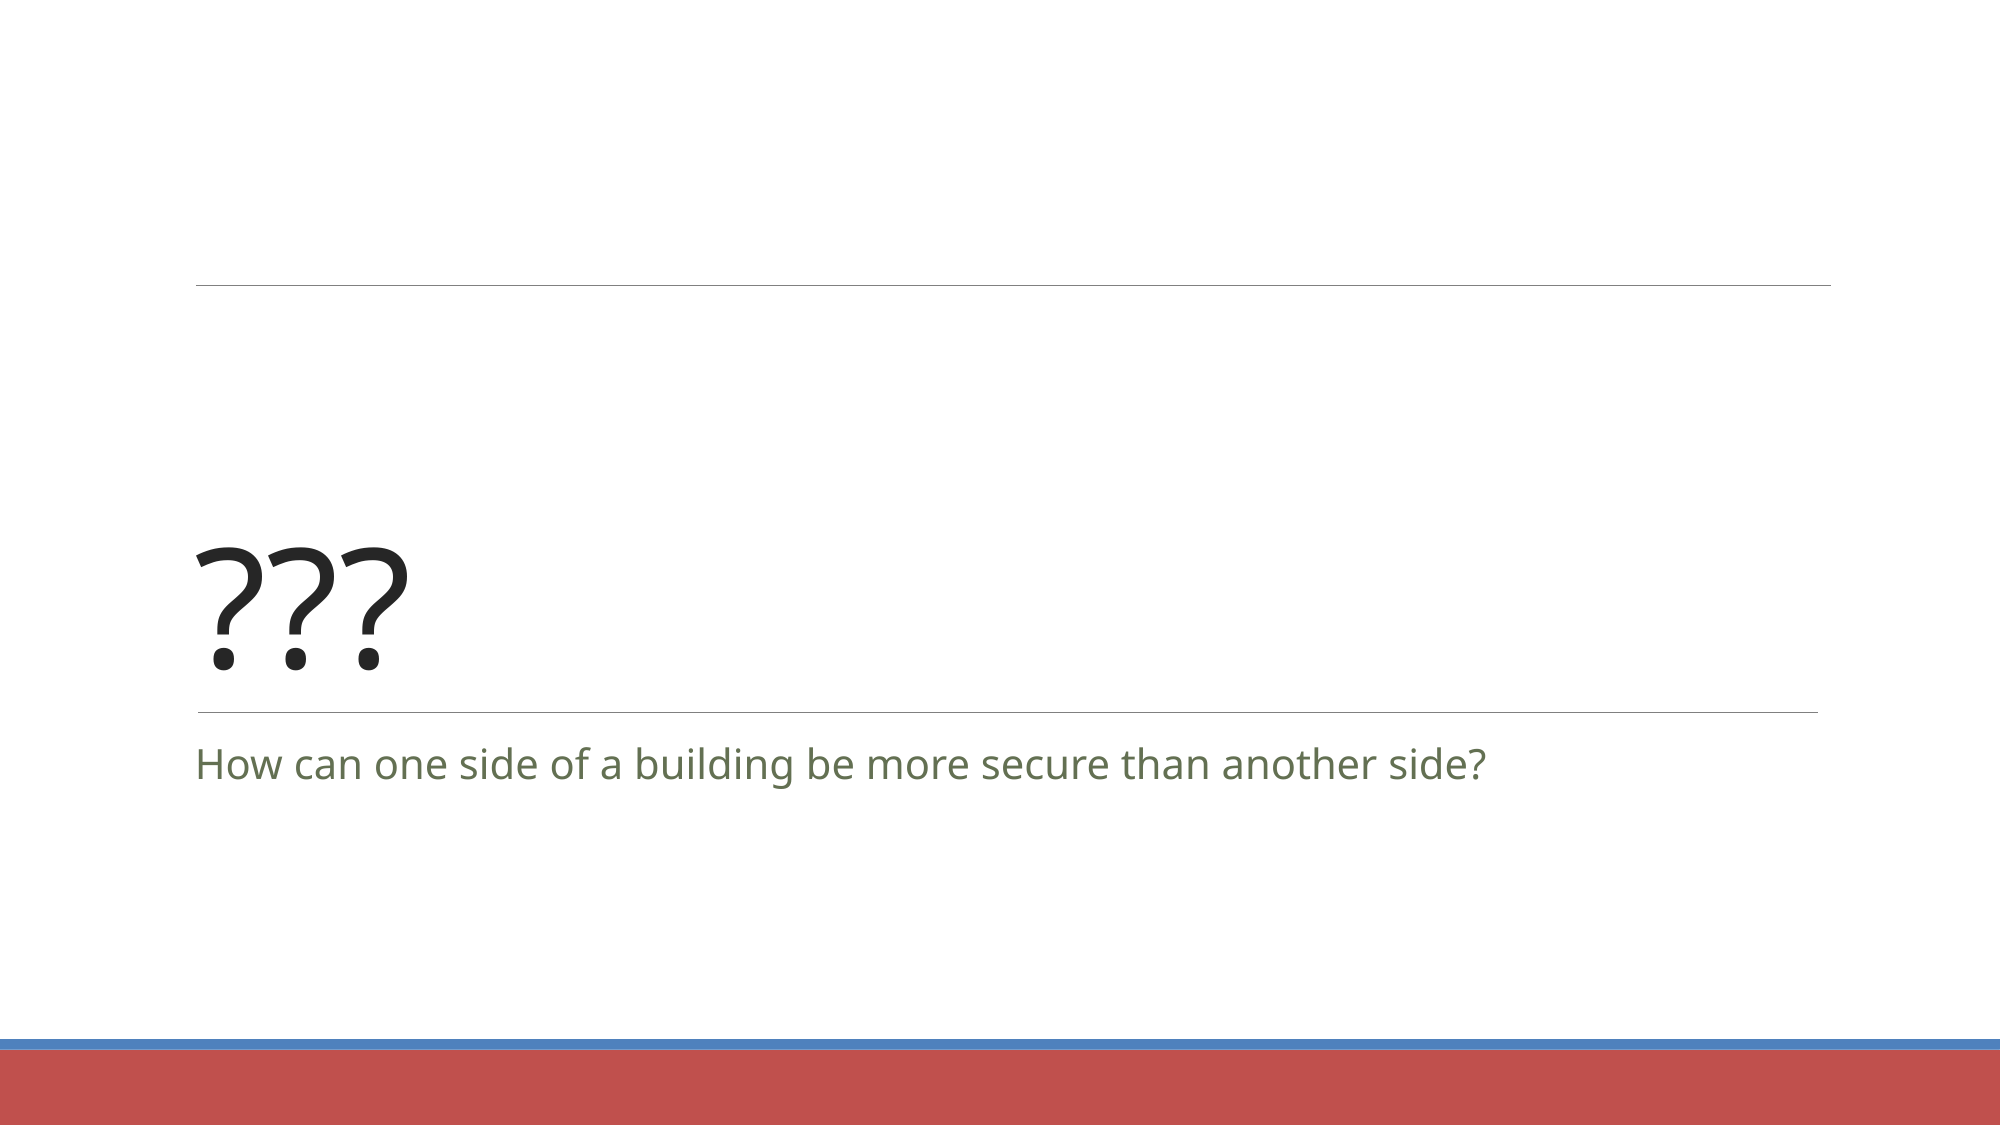

???
How can one side of a building be more secure than another side?